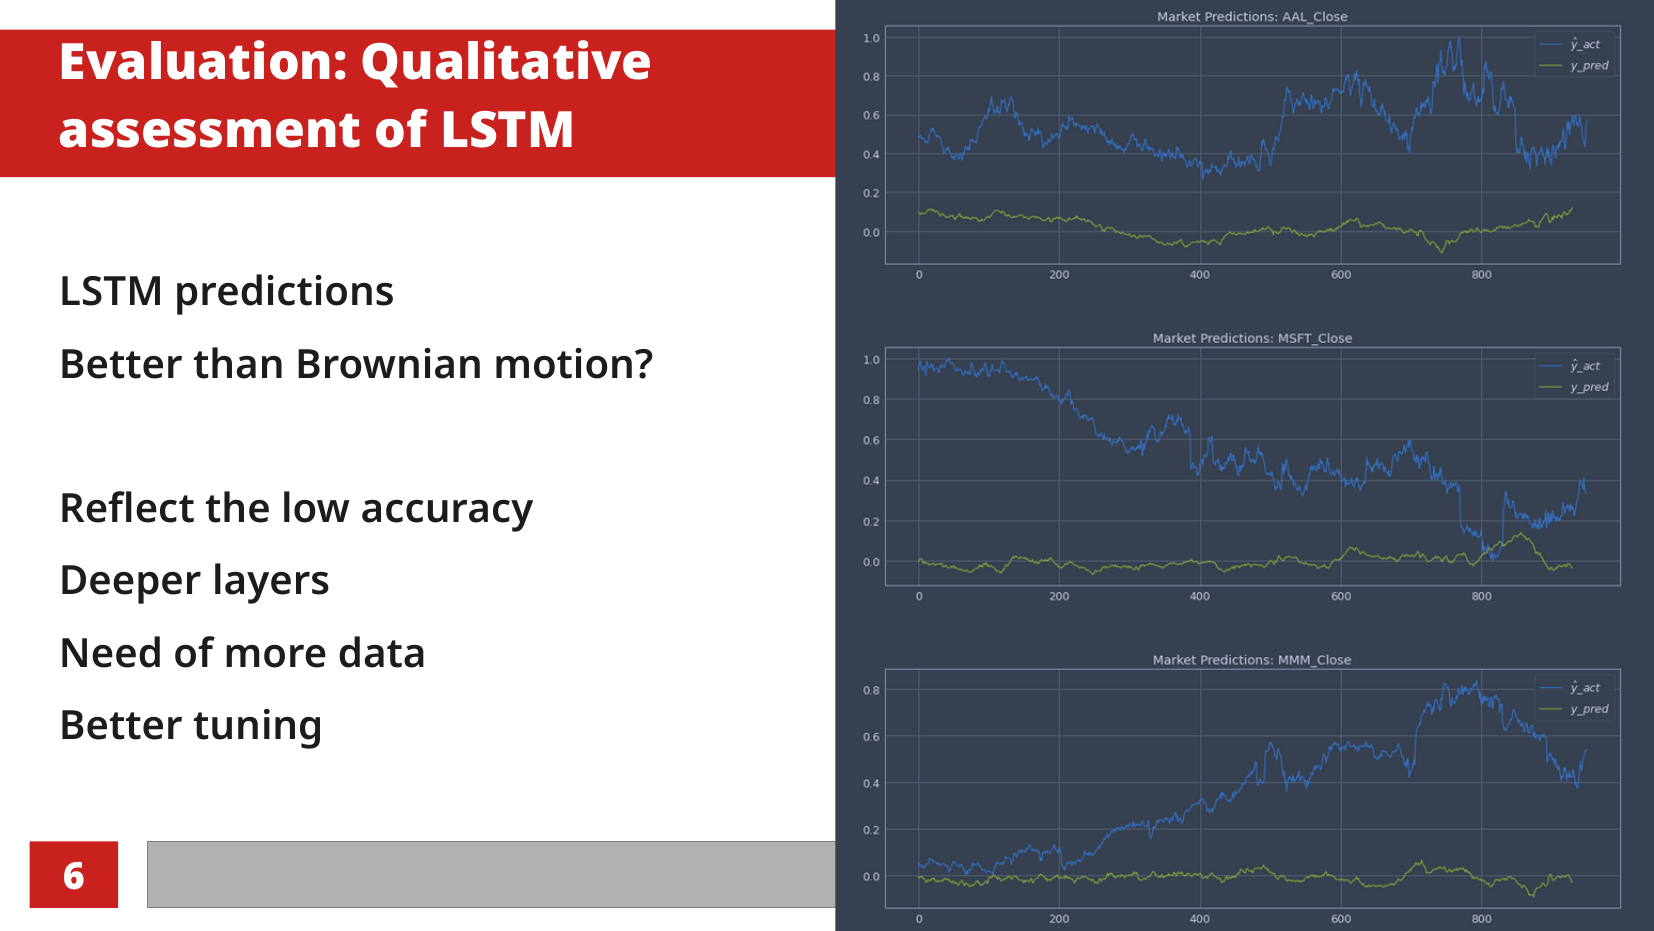

# Evaluation: Qualitative assessment of LSTM
LSTM predictions
Better than Brownian motion?
Reflect the low accuracy
Deeper layers
Need of more data
Better tuning
6